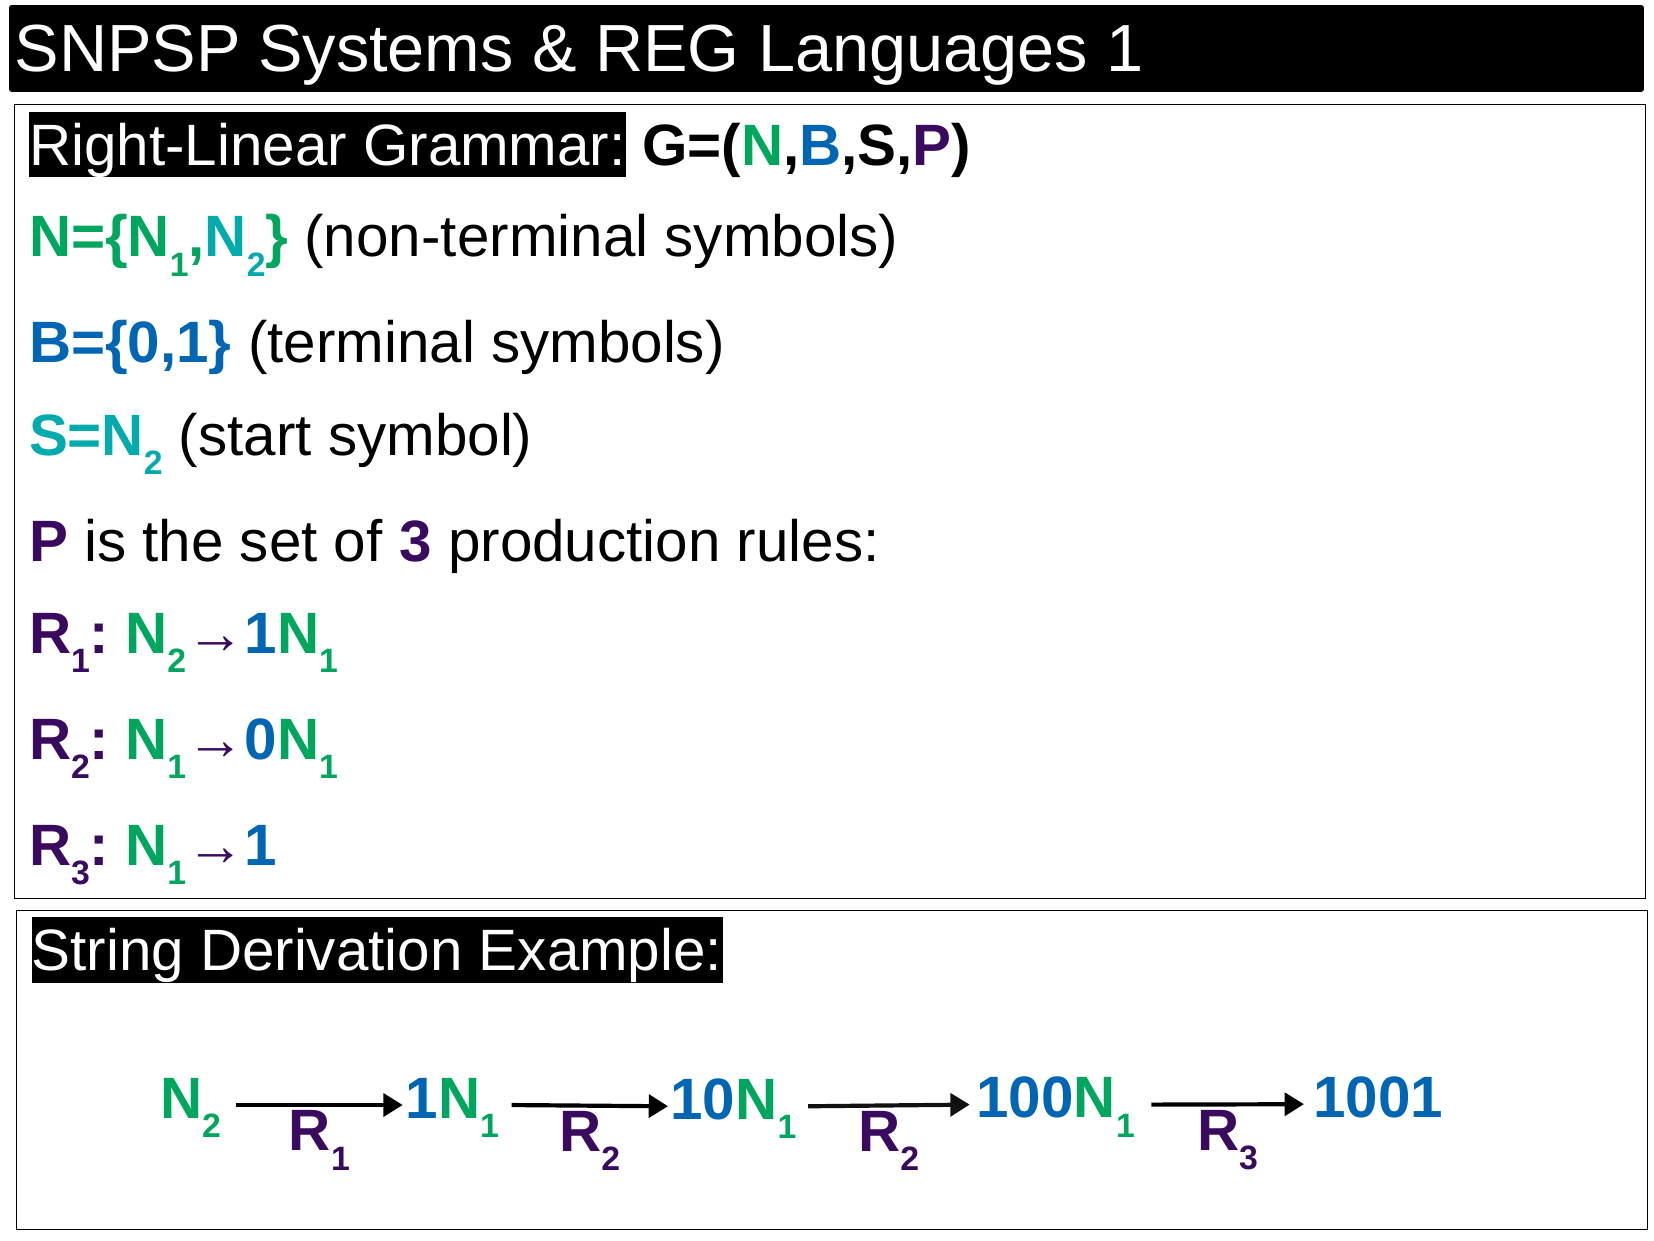

# SNPSP Systems & REG Languages 1
Right-Linear Grammar: G=(N,B,S,P)
N={N1,N2} (non-terminal symbols)
B={0,1} (terminal symbols)
S=N2 (start symbol)
P is the set of 3 production rules:
R1: N2→1N1
R2: N1→0N1
R3: N1→1
String Derivation Example:
1001
100N1
N2
1N1
10N1